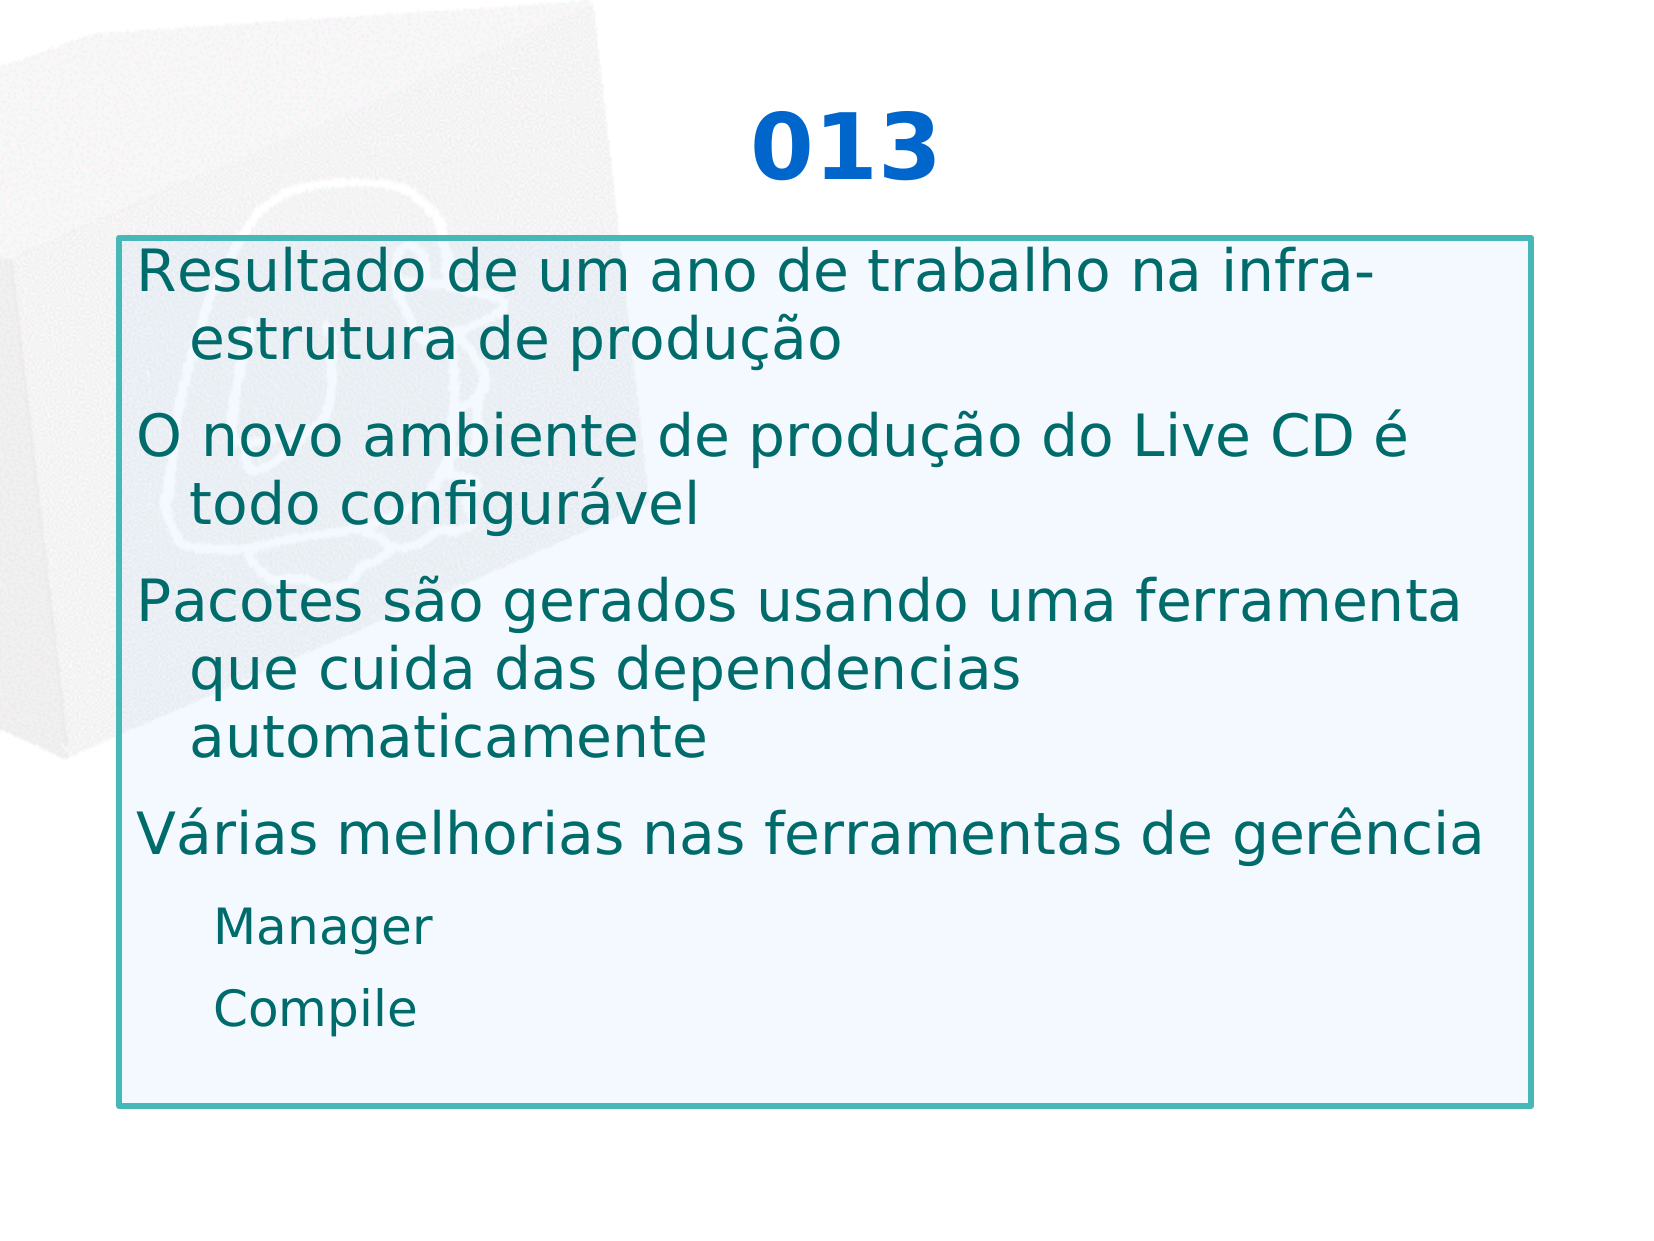

# 013
Resultado de um ano de trabalho na infra-estrutura de produção
O novo ambiente de produção do Live CD é todo configurável
Pacotes são gerados usando uma ferramenta que cuida das dependencias automaticamente
Várias melhorias nas ferramentas de gerência
Manager
Compile